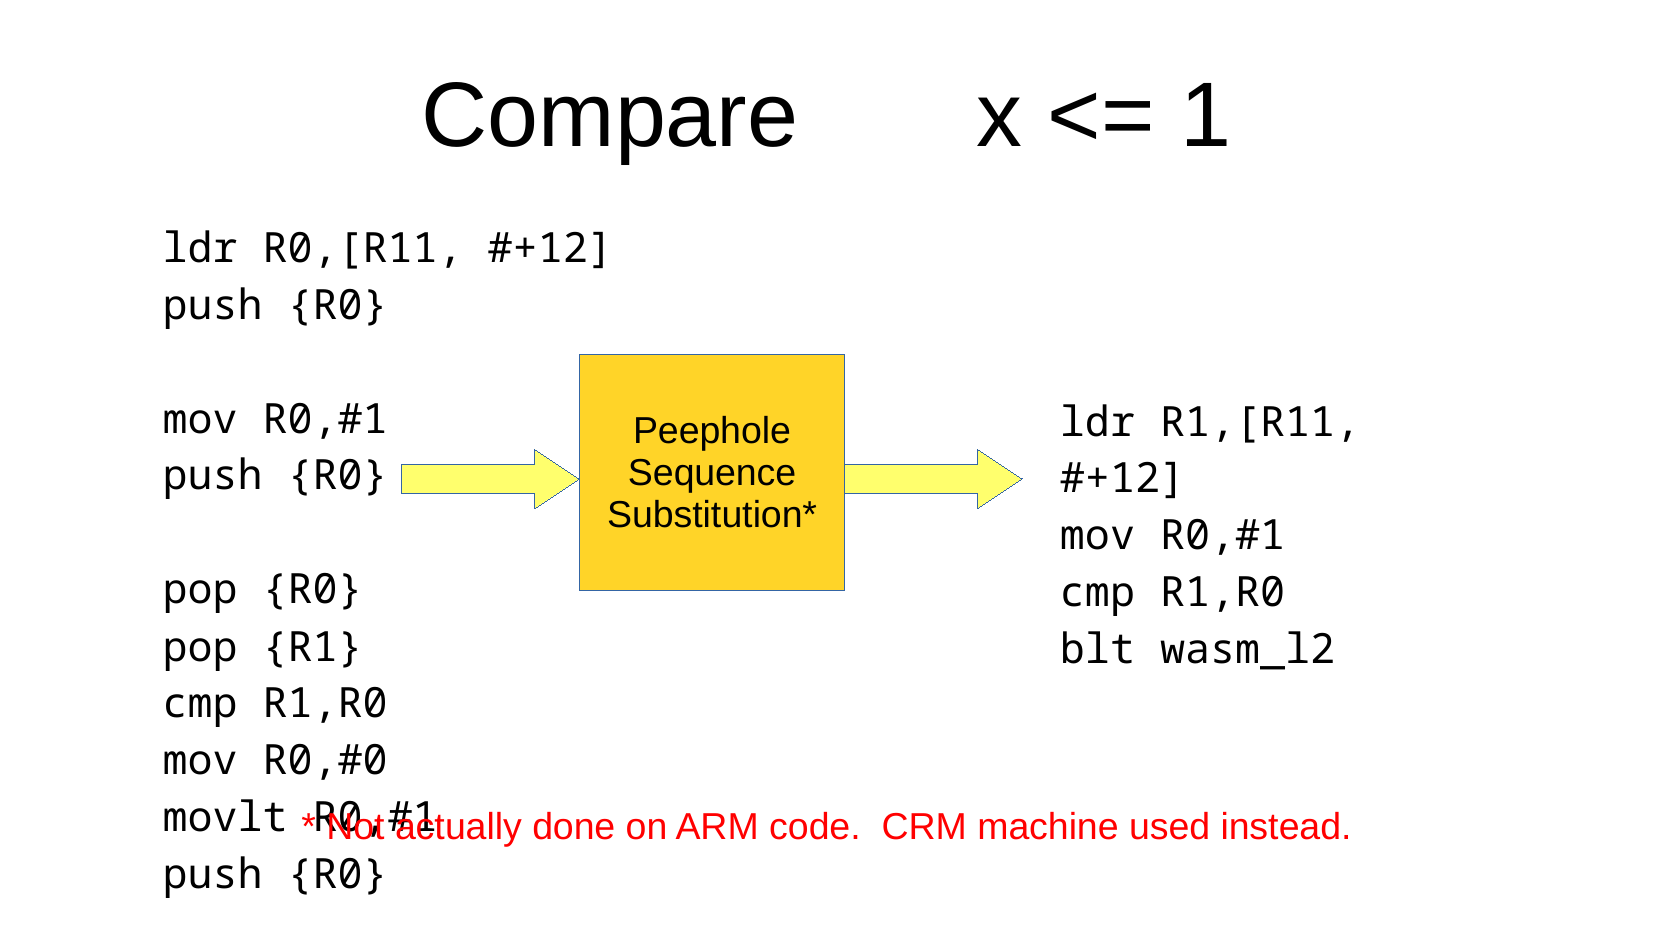

# Compare x <= 1
ldr R0,[R11, #+12]
push {R0}
mov R0,#1
push {R0}
pop {R0}
pop {R1}
cmp R1,R0
mov R0,#0
movlt R0,#1
push {R0}
Peephole
Sequence
Substitution*
ldr R1,[R11, #+12]
mov R0,#1
cmp R1,R0
blt wasm_l2
* Not actually done on ARM code. CRM machine used instead.